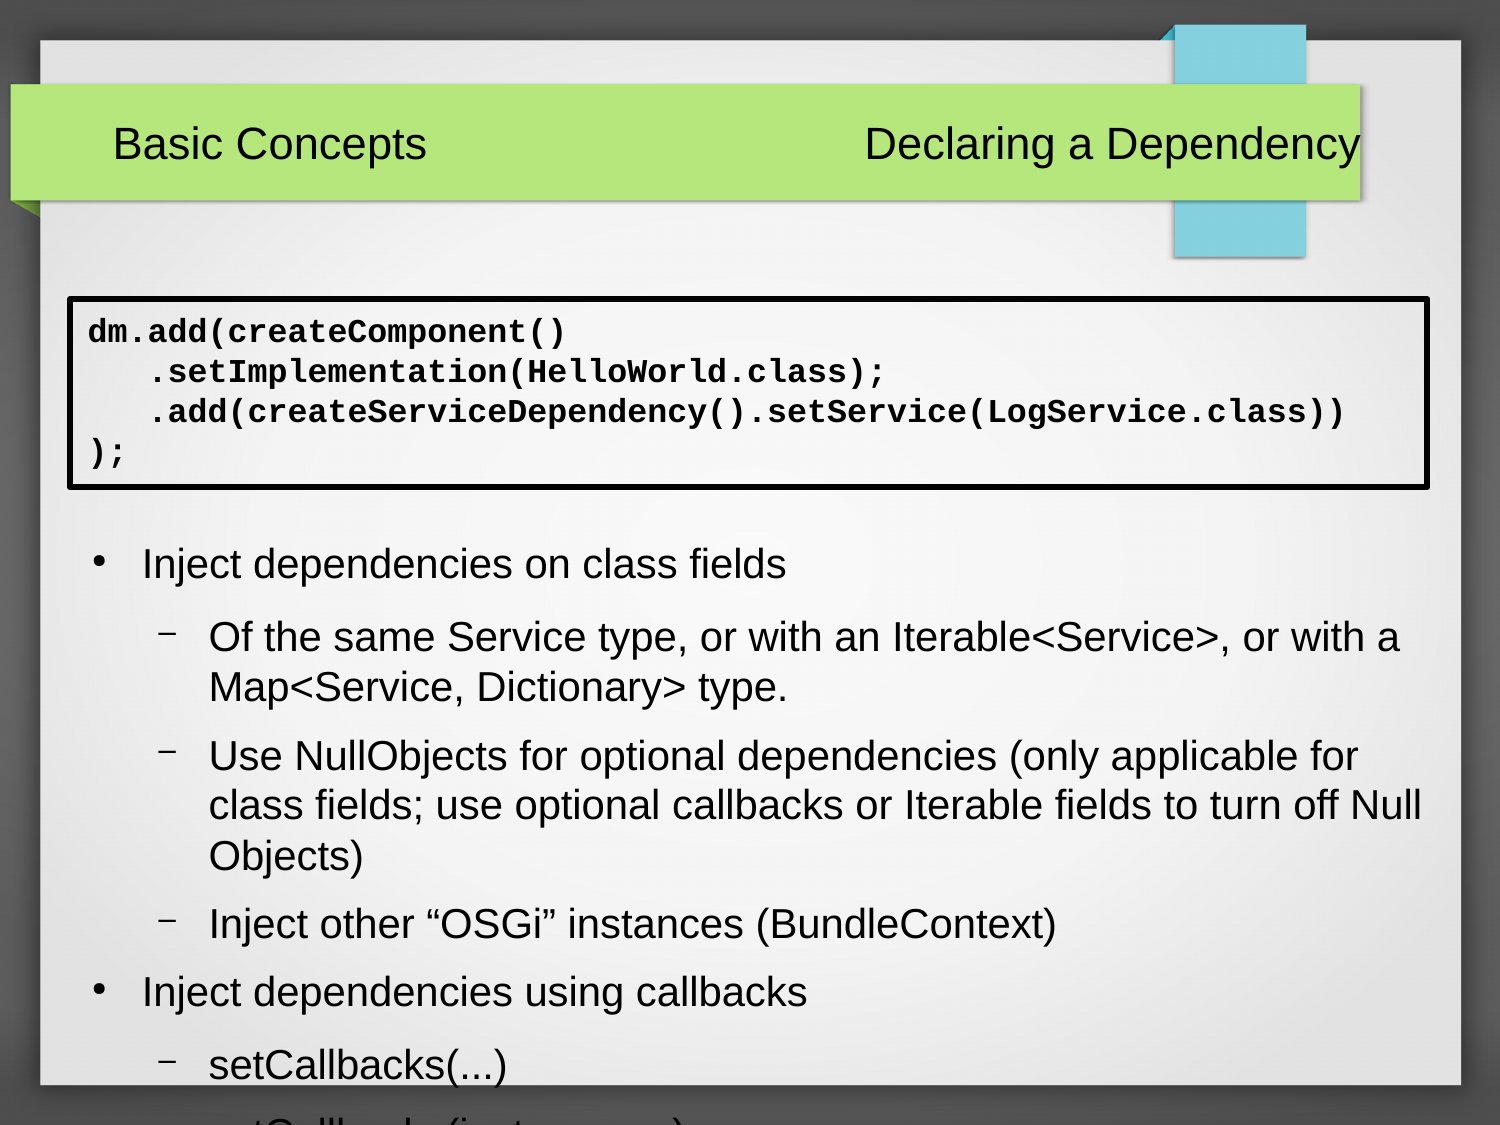

# Basic Concepts Declaring a Dependency
dm.add(createComponent()
 .setImplementation(HelloWorld.class);
 .add(createServiceDependency().setService(LogService.class))
);
Inject dependencies on class fields
Of the same Service type, or with an Iterable<Service>, or with a Map<Service, Dictionary> type.
Use NullObjects for optional dependencies (only applicable for class fields; use optional callbacks or Iterable fields to turn off Null Objects)
Inject other “OSGi” instances (BundleContext)
Inject dependencies using callbacks
setCallbacks(...)
setCallbacks(instance, ...)